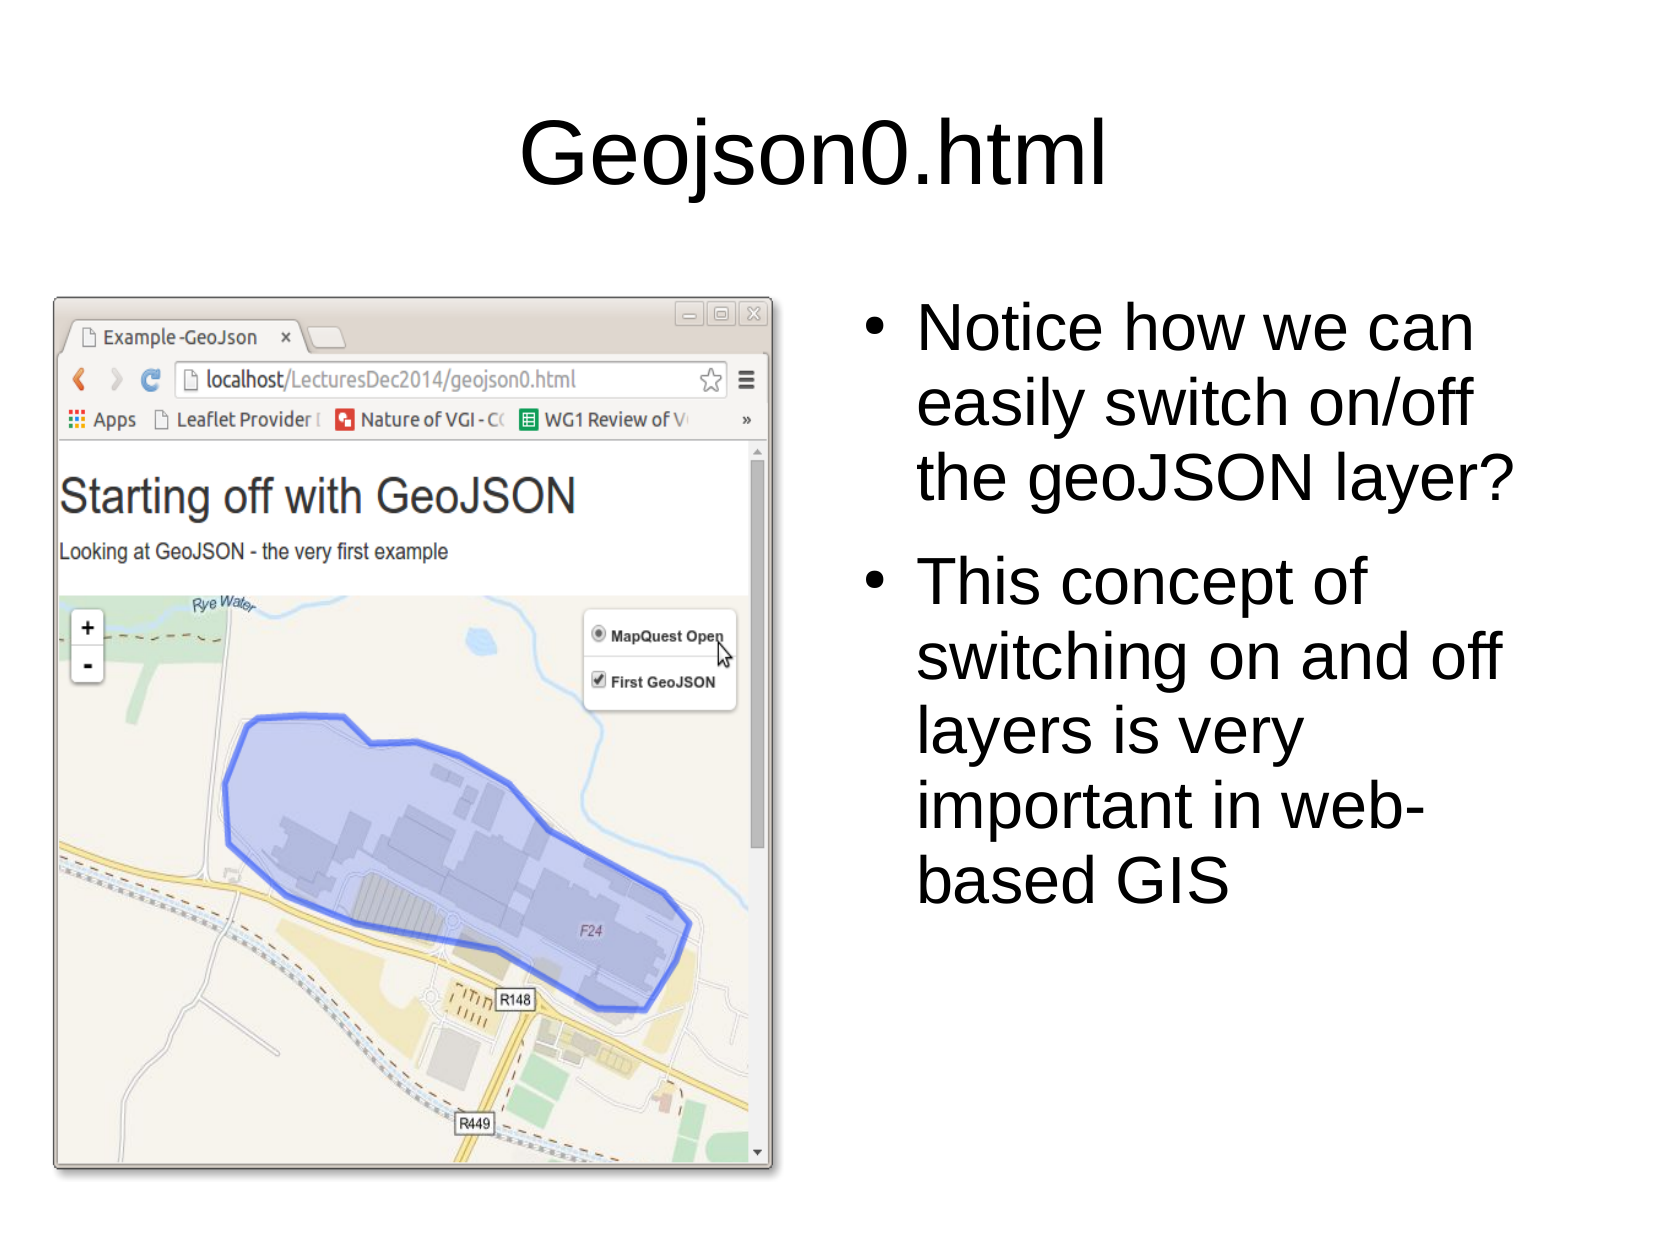

# Geojson0.html
Notice how we can easily switch on/off the geoJSON layer?
This concept of switching on and off layers is very important in web-based GIS